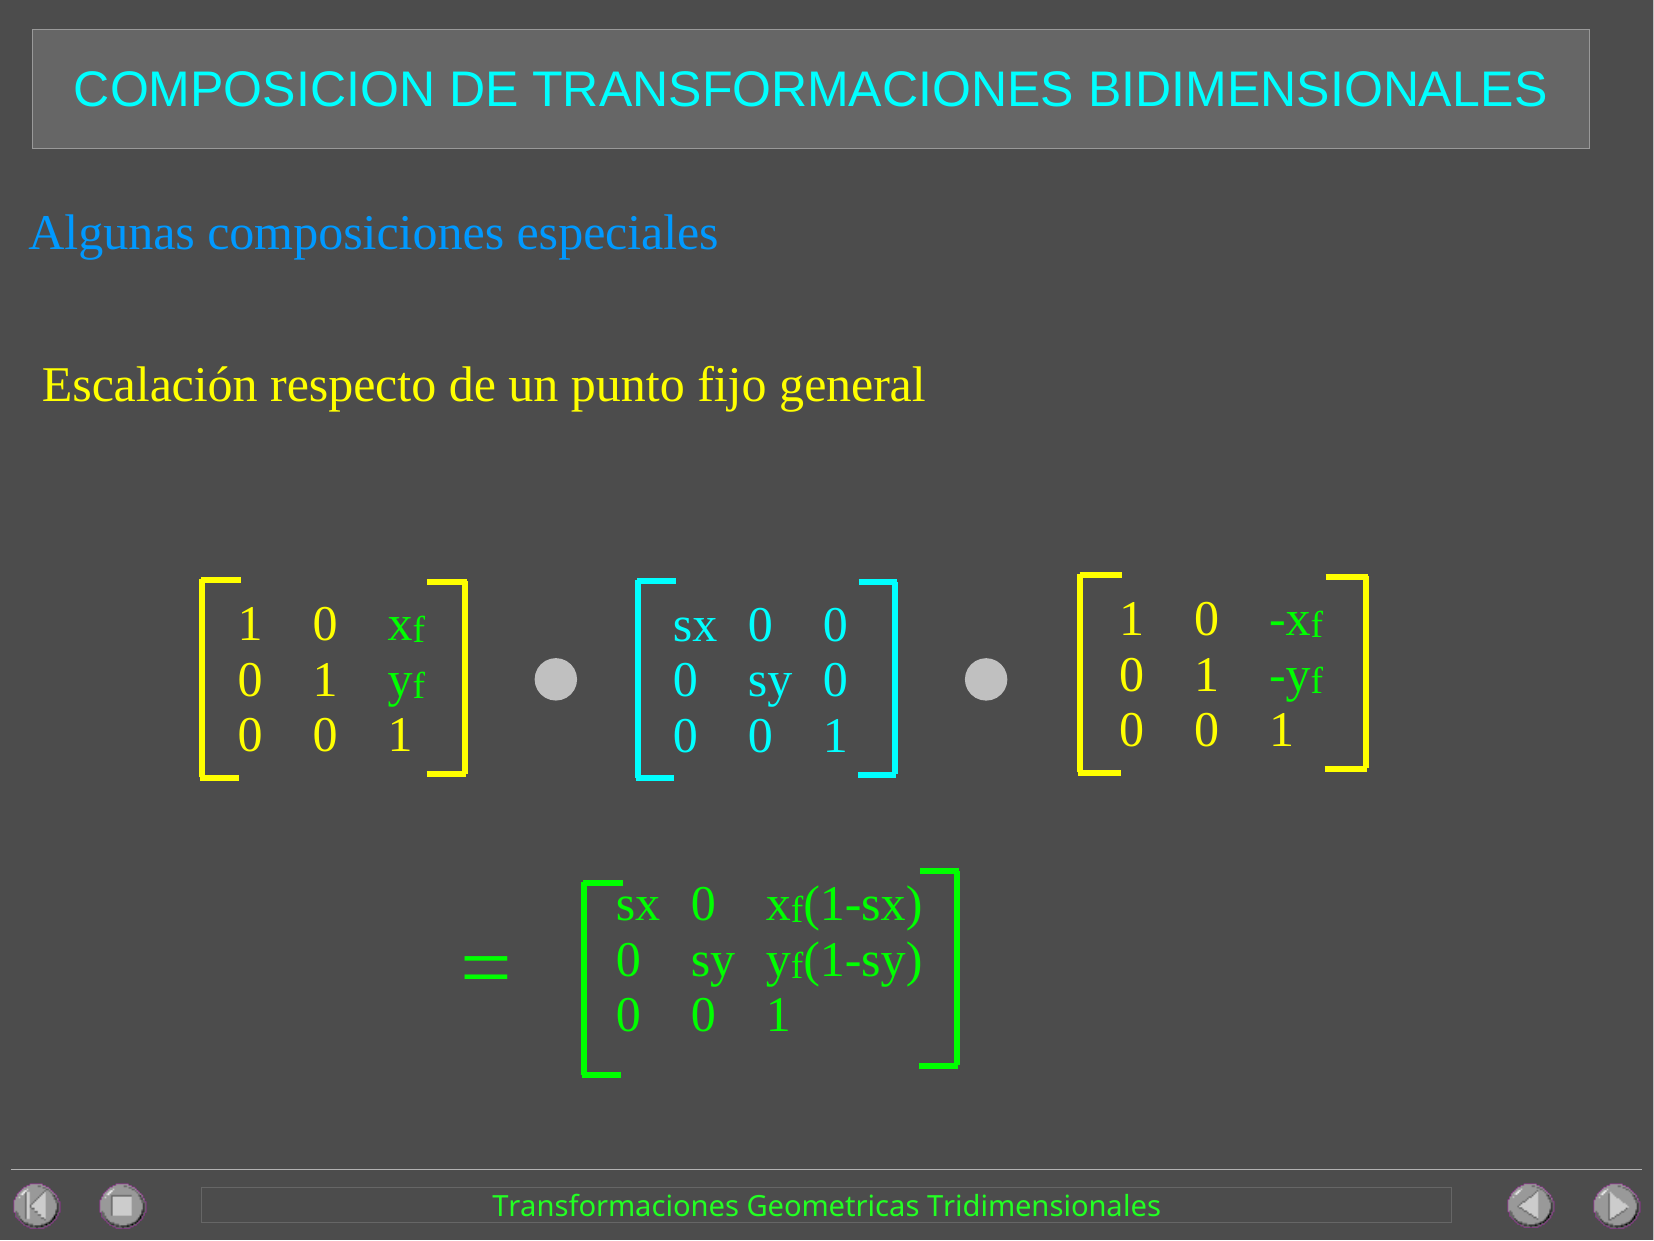

# COMPOSICION DE TRANSFORMACIONES BIDIMENSIONALES
Algunas composiciones especiales
Escalación respecto de un punto fijo general
1	0	-xf
0	1	-yf
0	0	1
sx	0	0
0	sy	0
0	0	1
1	0	xf
0	1	yf
0	0	1
sx	0	xf(1-sx)
0	sy	yf(1-sy)
0	0	1
=